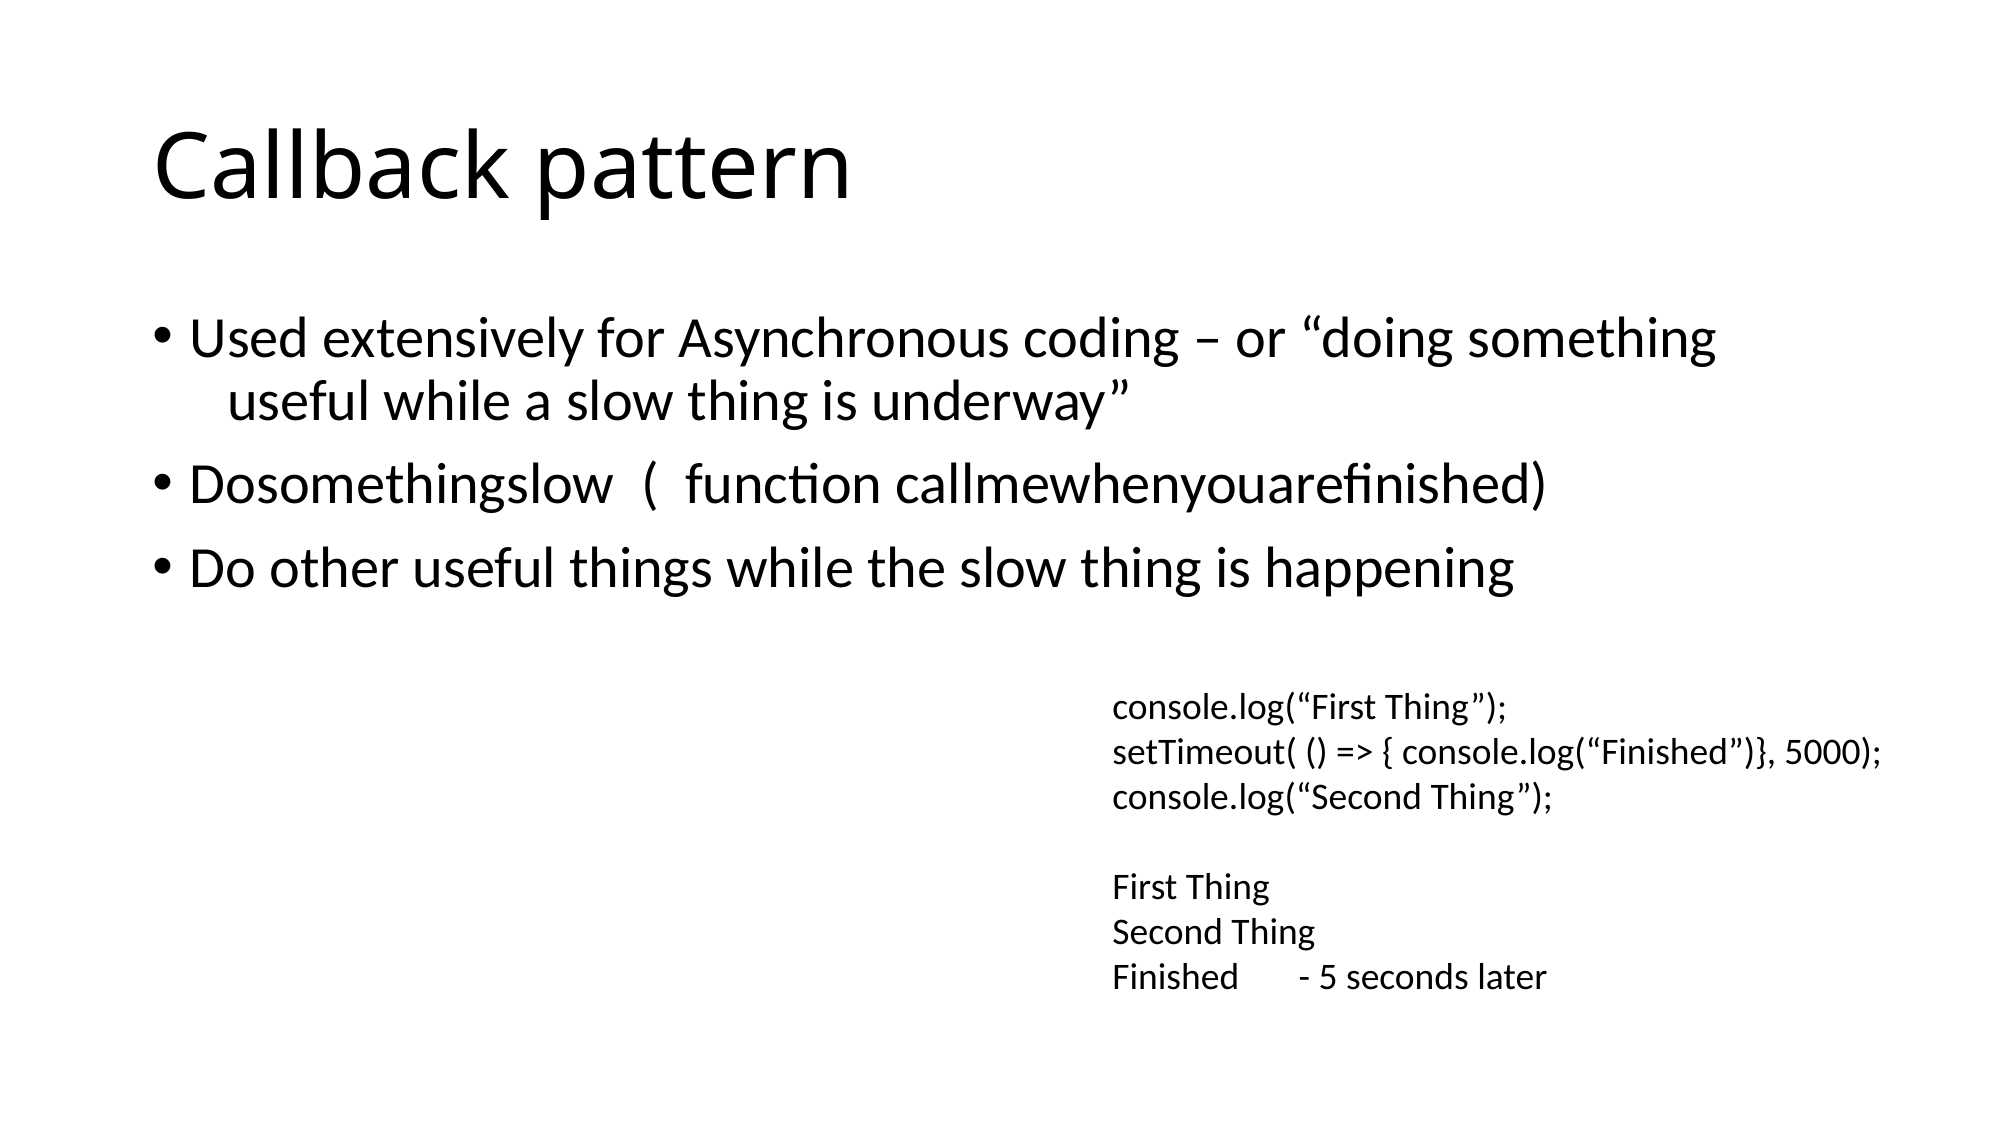

# Callback pattern
Used extensively for Asynchronous coding – or “doing something useful while a slow thing is underway”
Dosomethingslow ( function callmewhenyouarefinished)
Do other useful things while the slow thing is happening
console.log(“First Thing”);
setTimeout( () => { console.log(“Finished”)}, 5000);
console.log(“Second Thing”);
First Thing
Second Thing
Finished - 5 seconds later